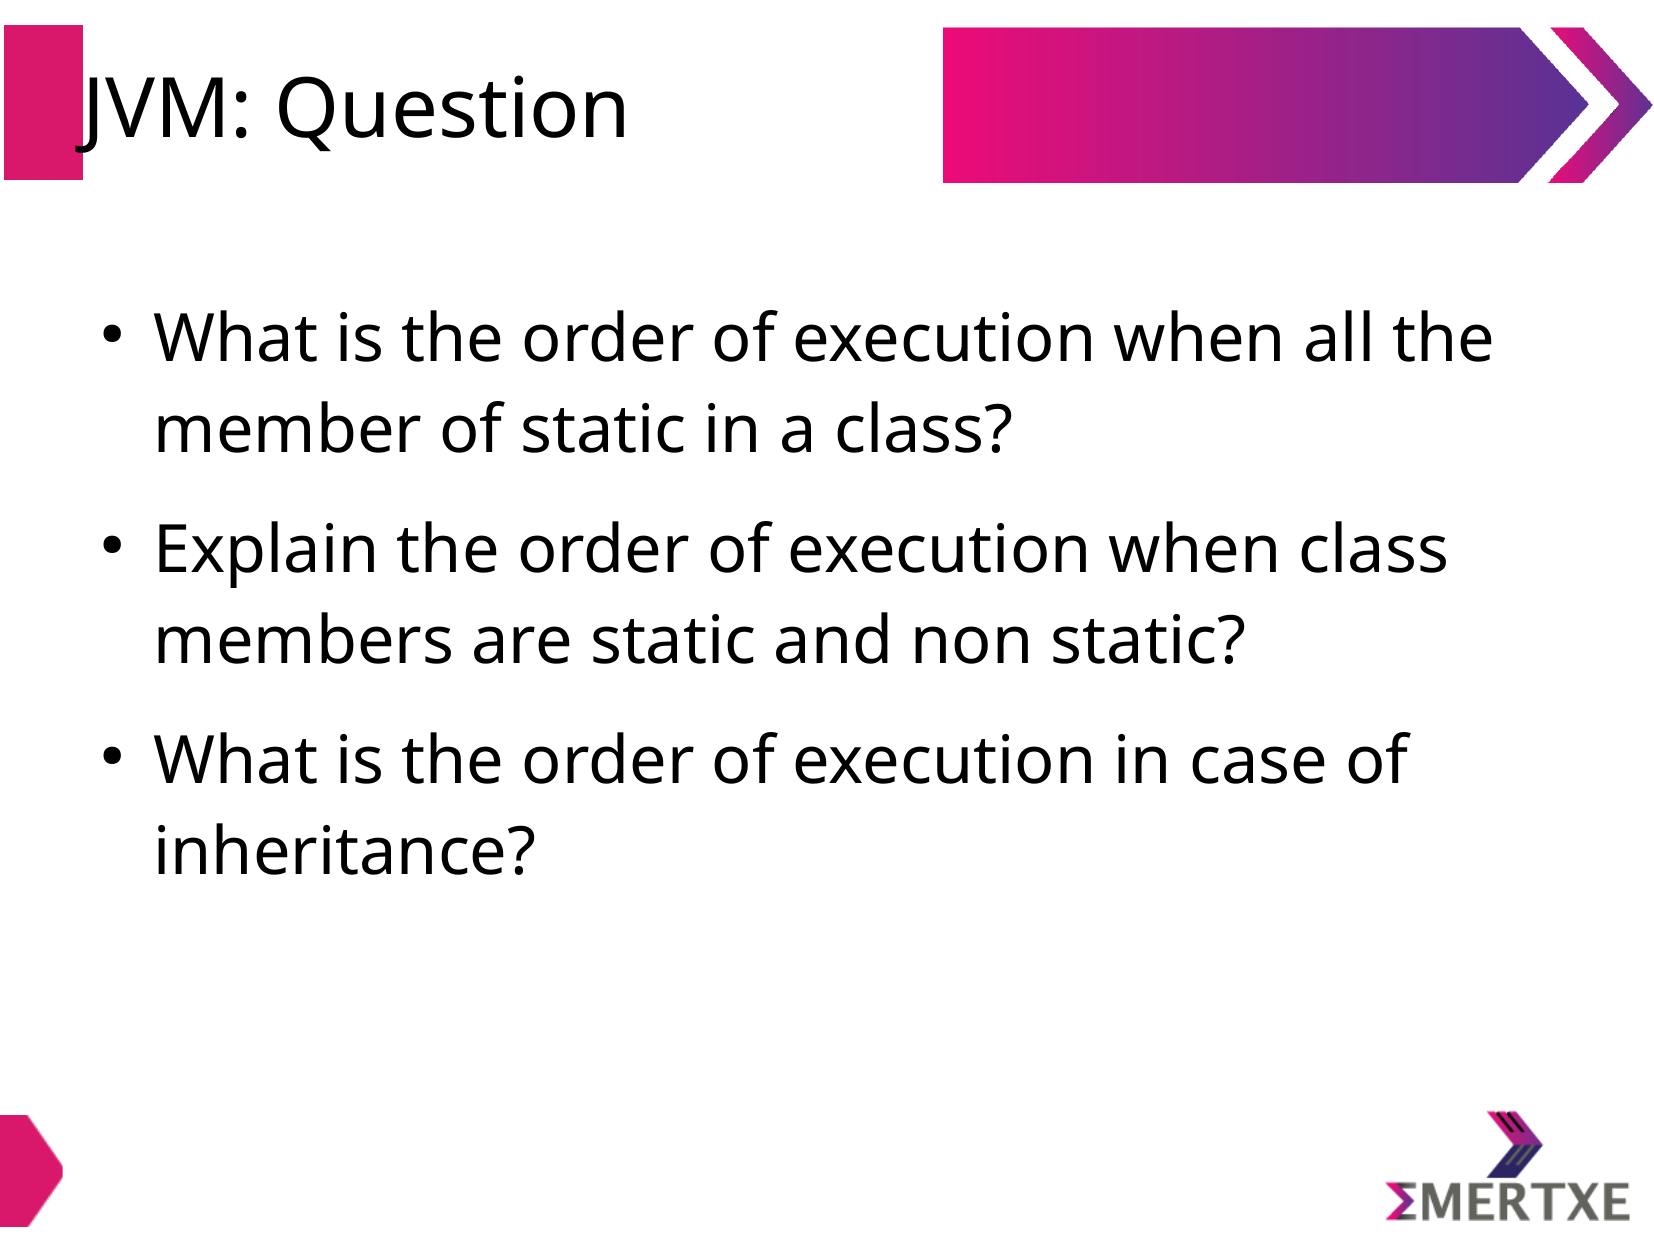

# JVM: Question
What is the order of execution when all the member of static in a class?
Explain the order of execution when class members are static and non static?
What is the order of execution in case of inheritance?